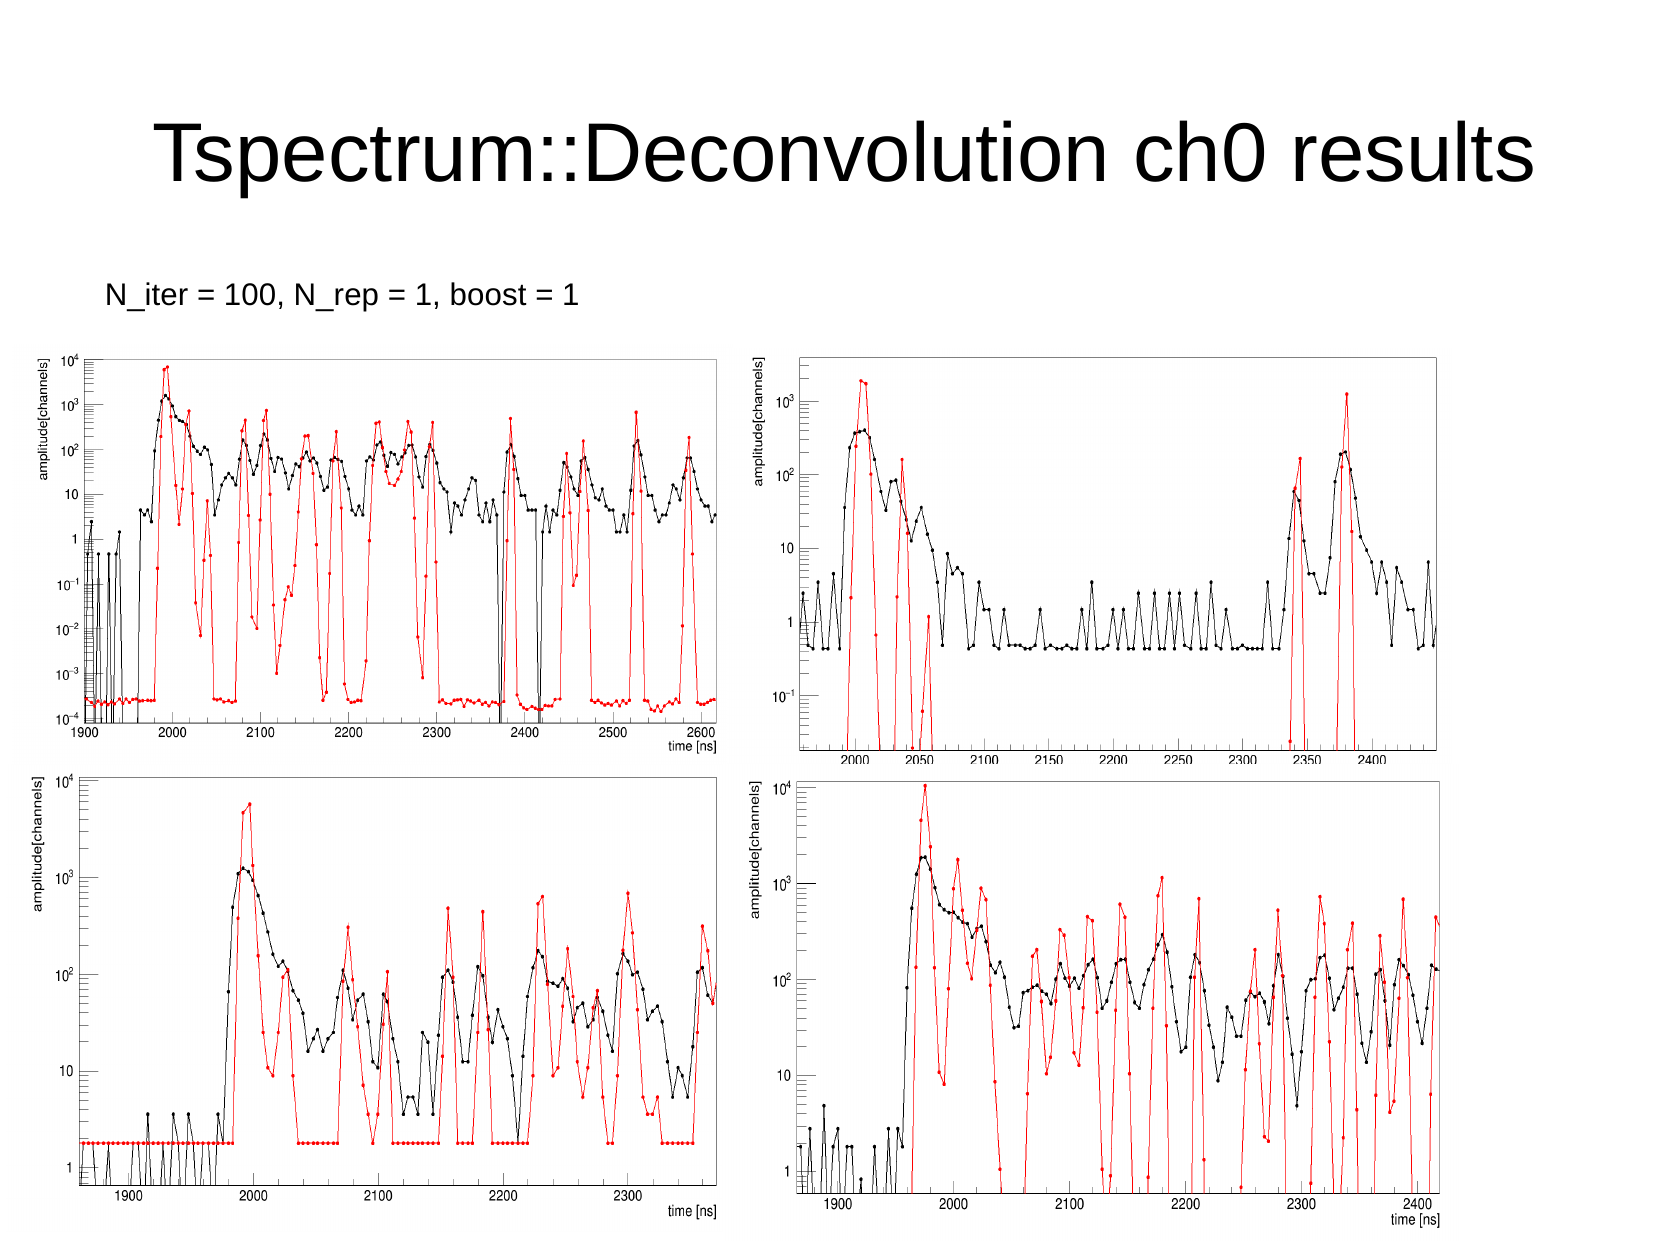

# Tspectrum::Deconvolution ch0 results
N_iter = 100, N_rep = 1, boost = 1